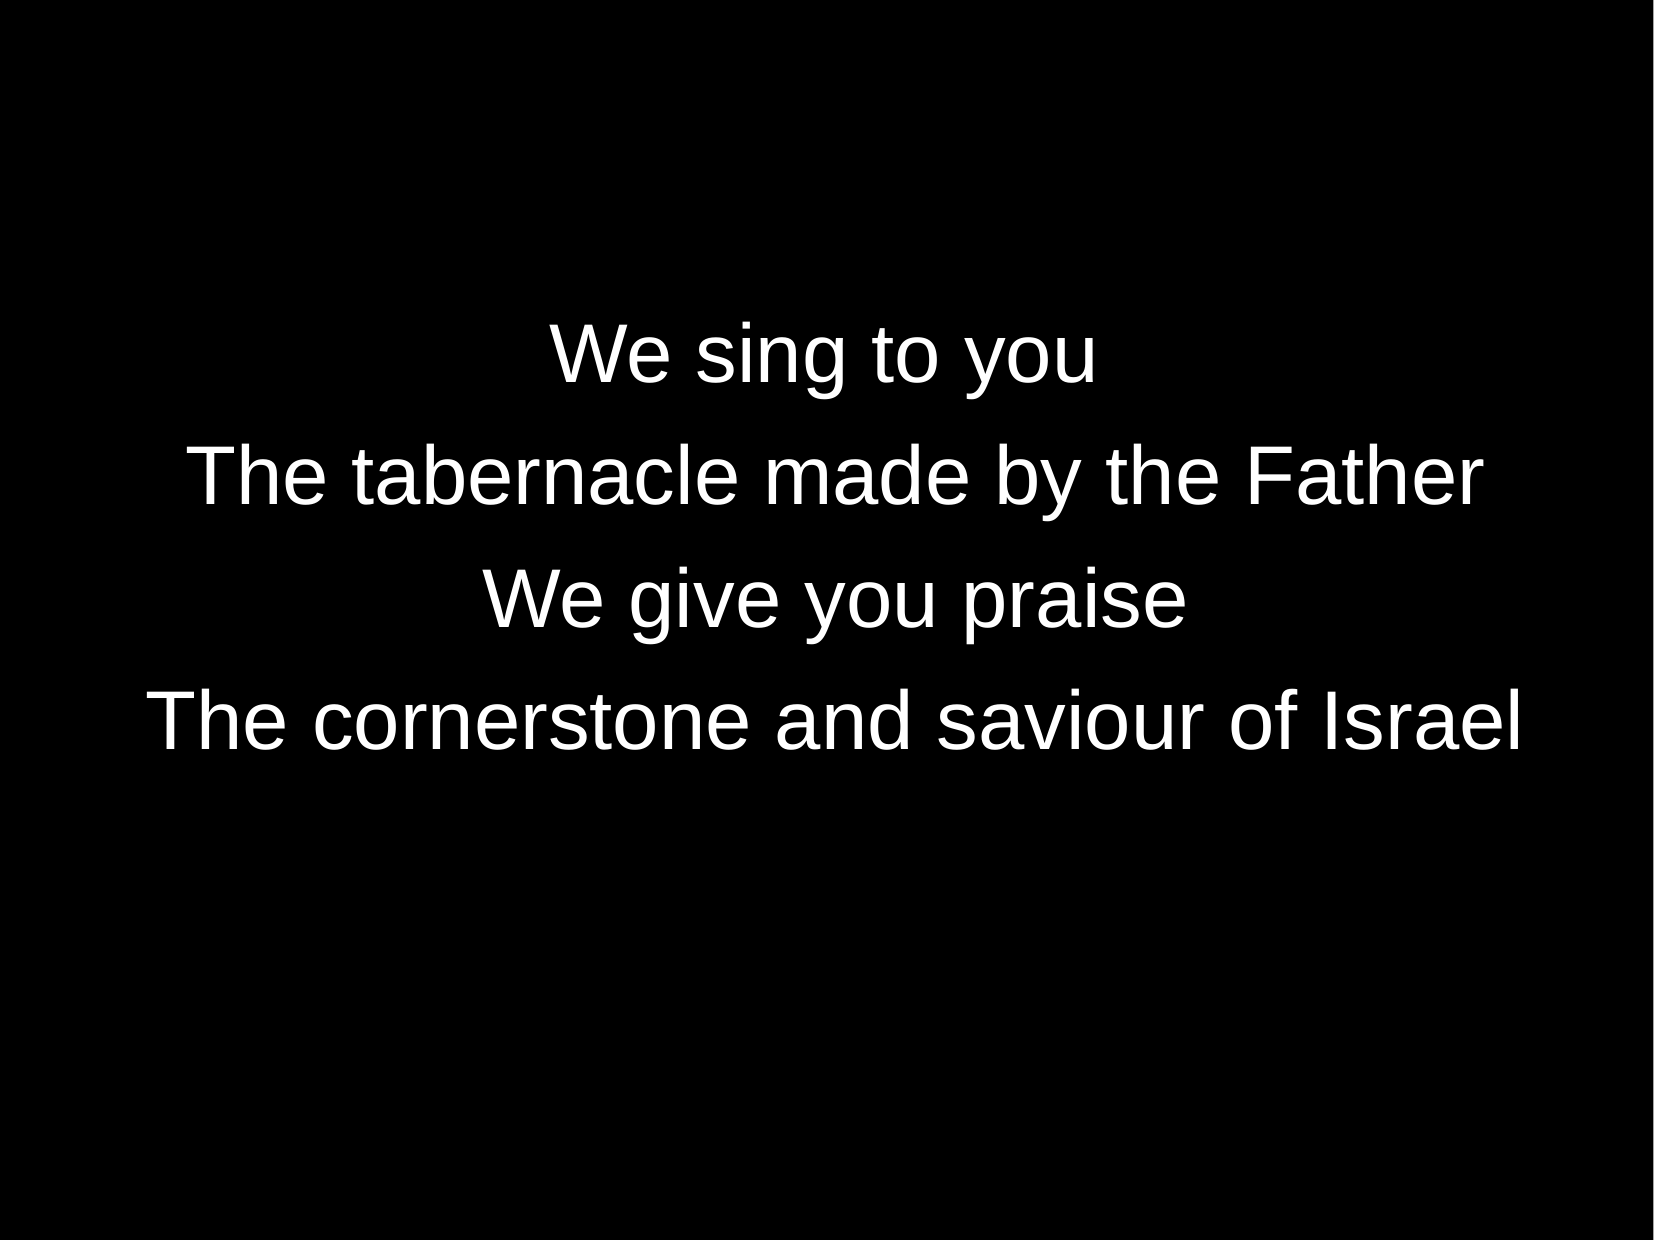

#
We sing to you
The tabernacle made by the Father
We give you praise
The cornerstone and saviour of Israel